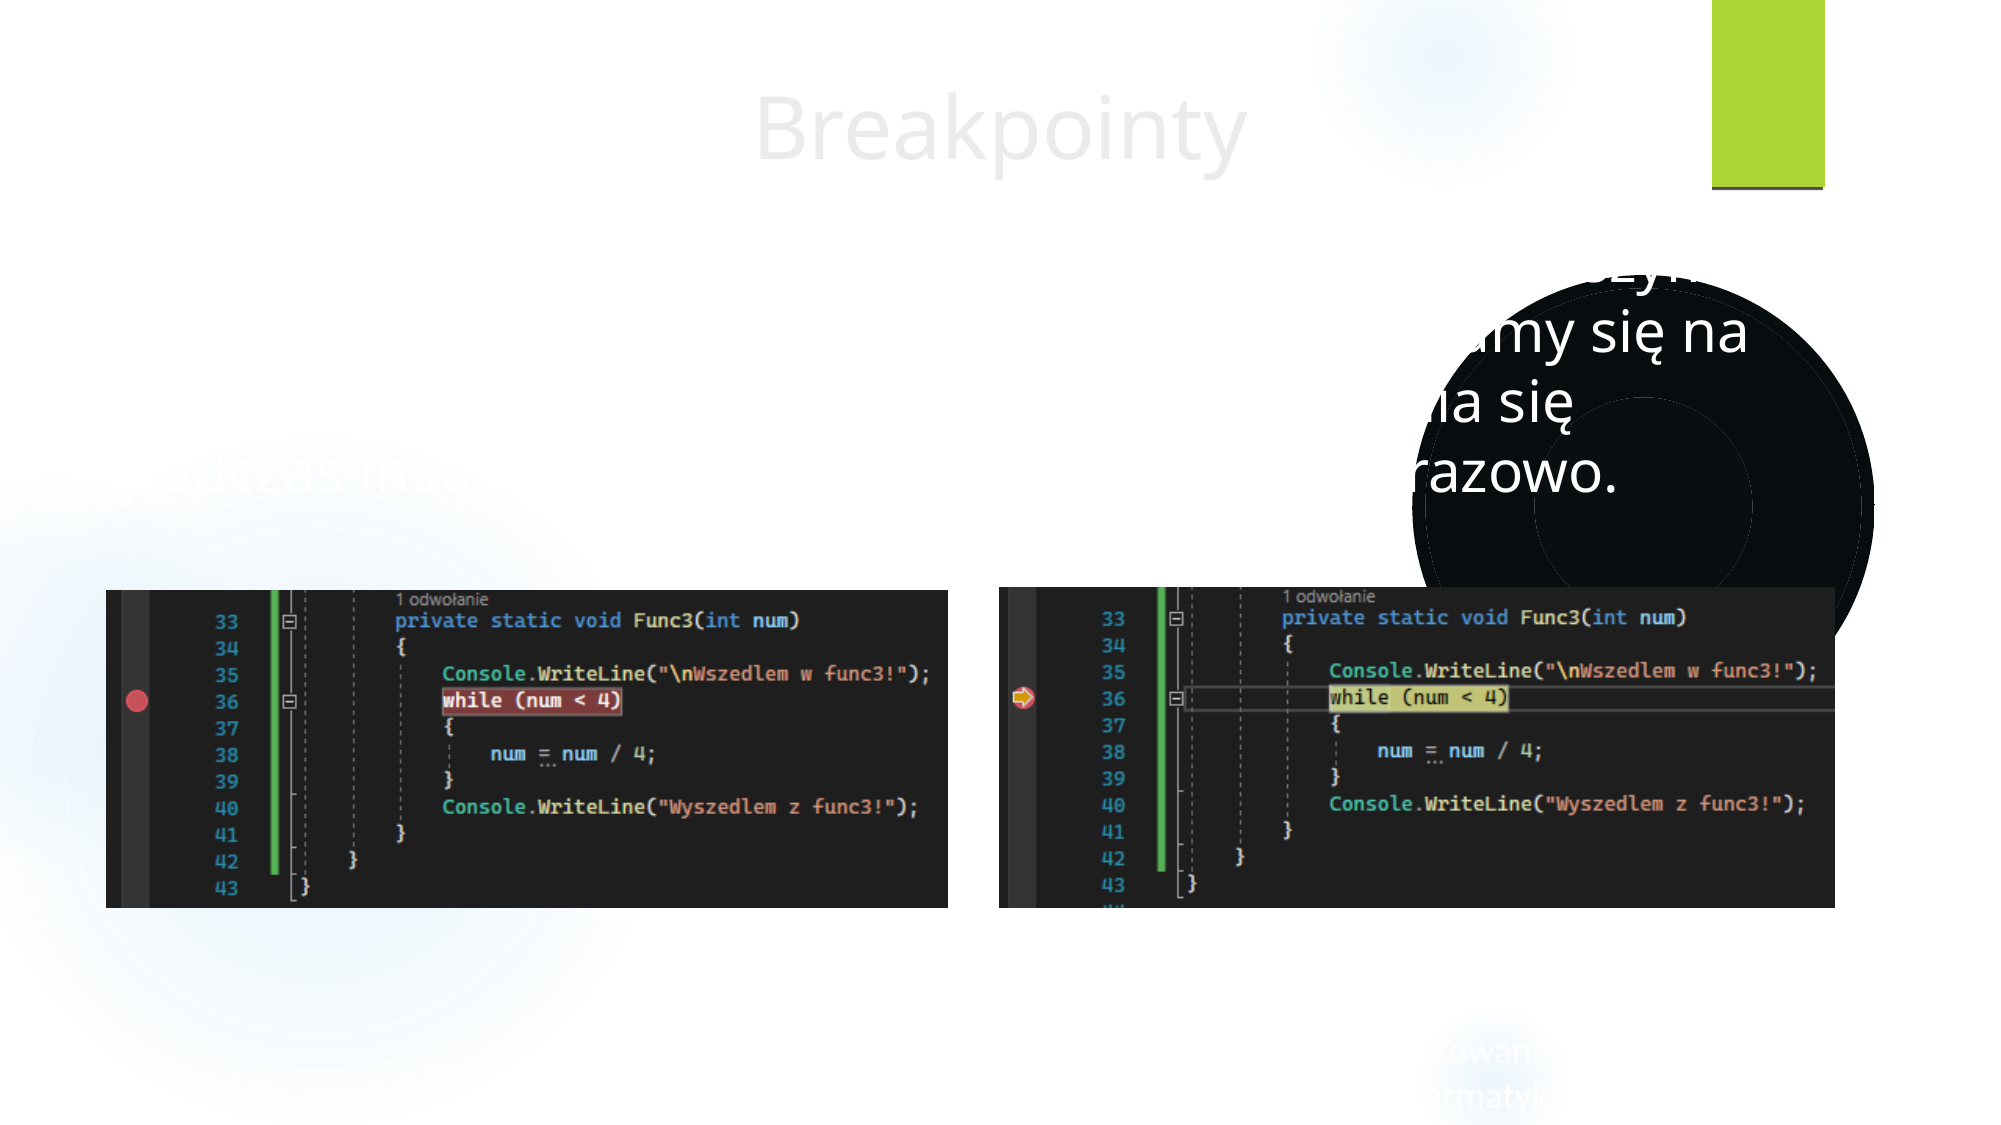

# Breakpointy
Breakpointy pozwalają nam zrobić punkt „STOP” w naszym kodzie. W momencie wykonywania kodu zatrzymamy się na wybranym momencie. W wypadku zatrzymywania się podczas instrukcji pętli – zatrzymamy się każdorazowo.
Adrian Kunikowski
Zaawansowane Techniki Programowania
Wydział Matematyki i Informatyki Uniwersytetu Łódzkiego